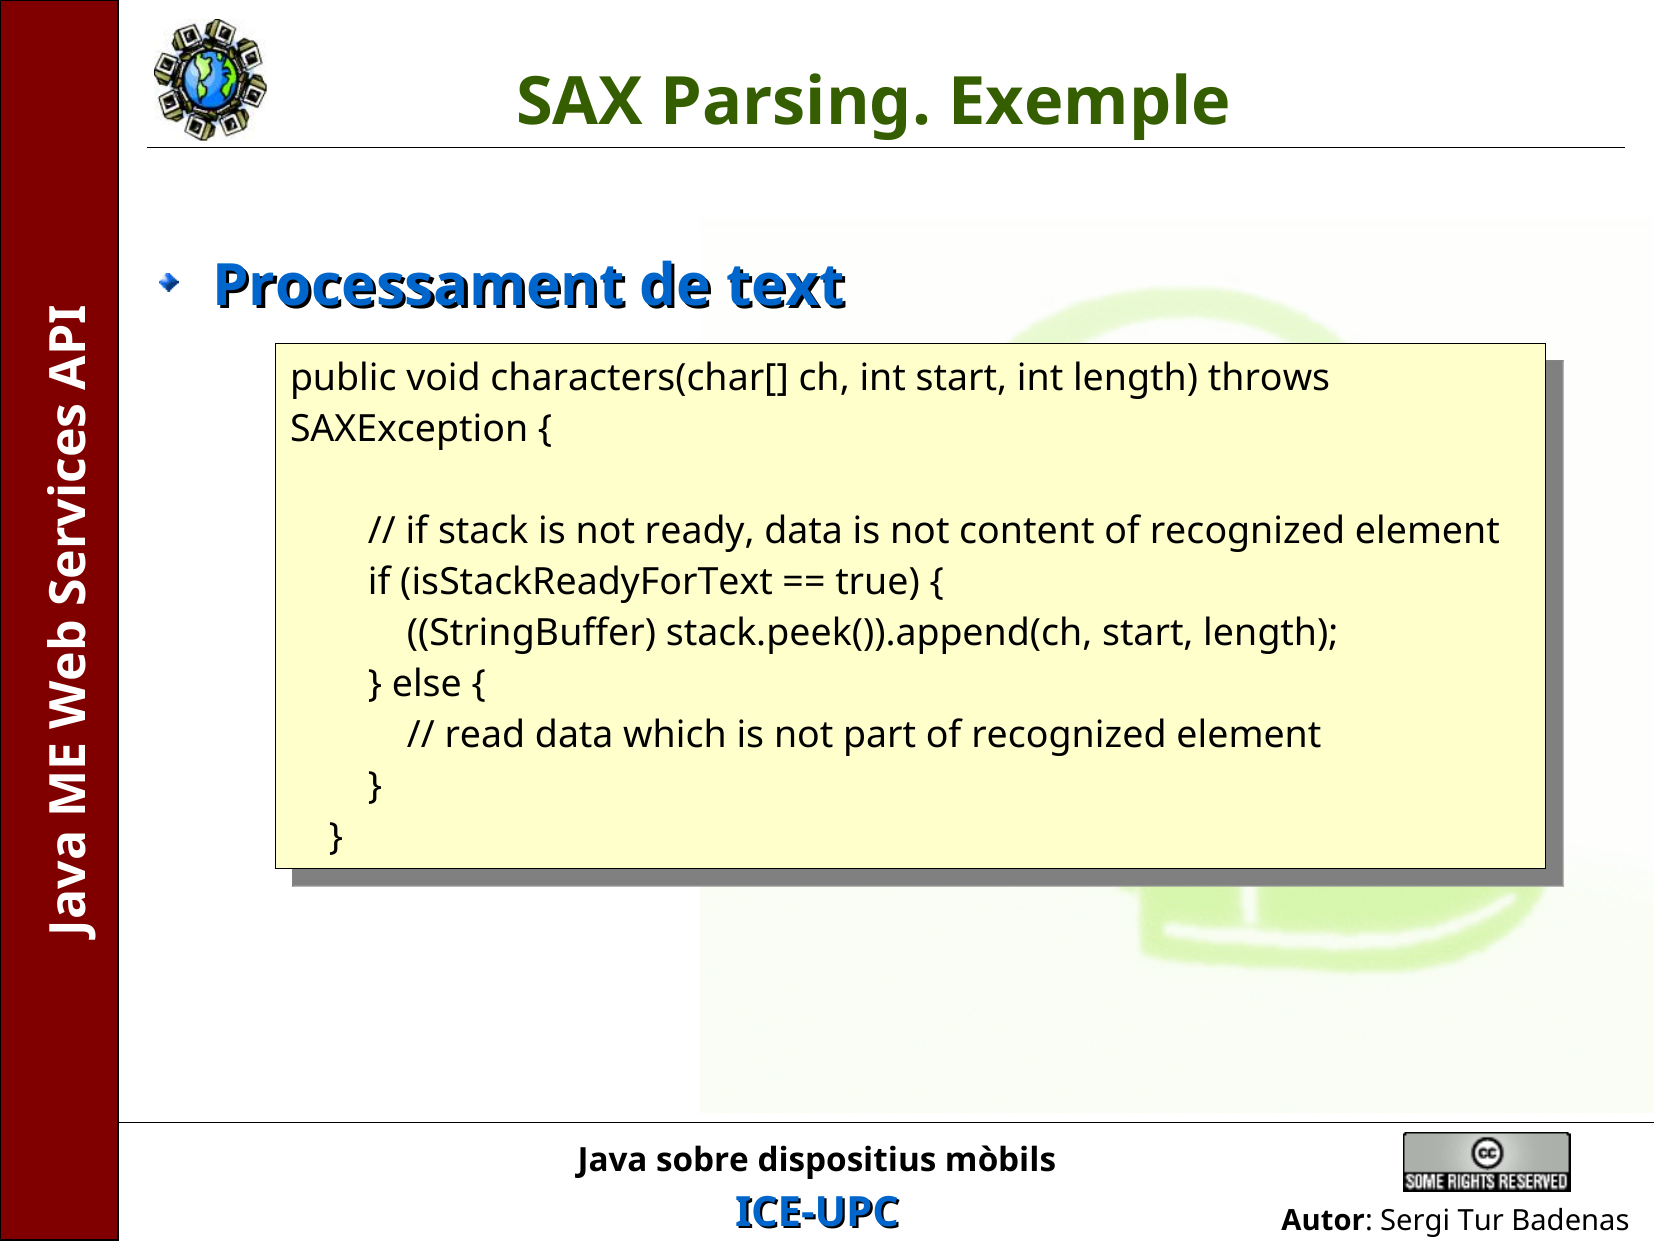

# SAX Parsing. Exemple
Processament de text
public void characters(char[] ch, int start, int length) throws SAXException {
 // if stack is not ready, data is not content of recognized element
 if (isStackReadyForText == true) {
 ((StringBuffer) stack.peek()).append(ch, start, length);
 } else {
 // read data which is not part of recognized element
 }
 }